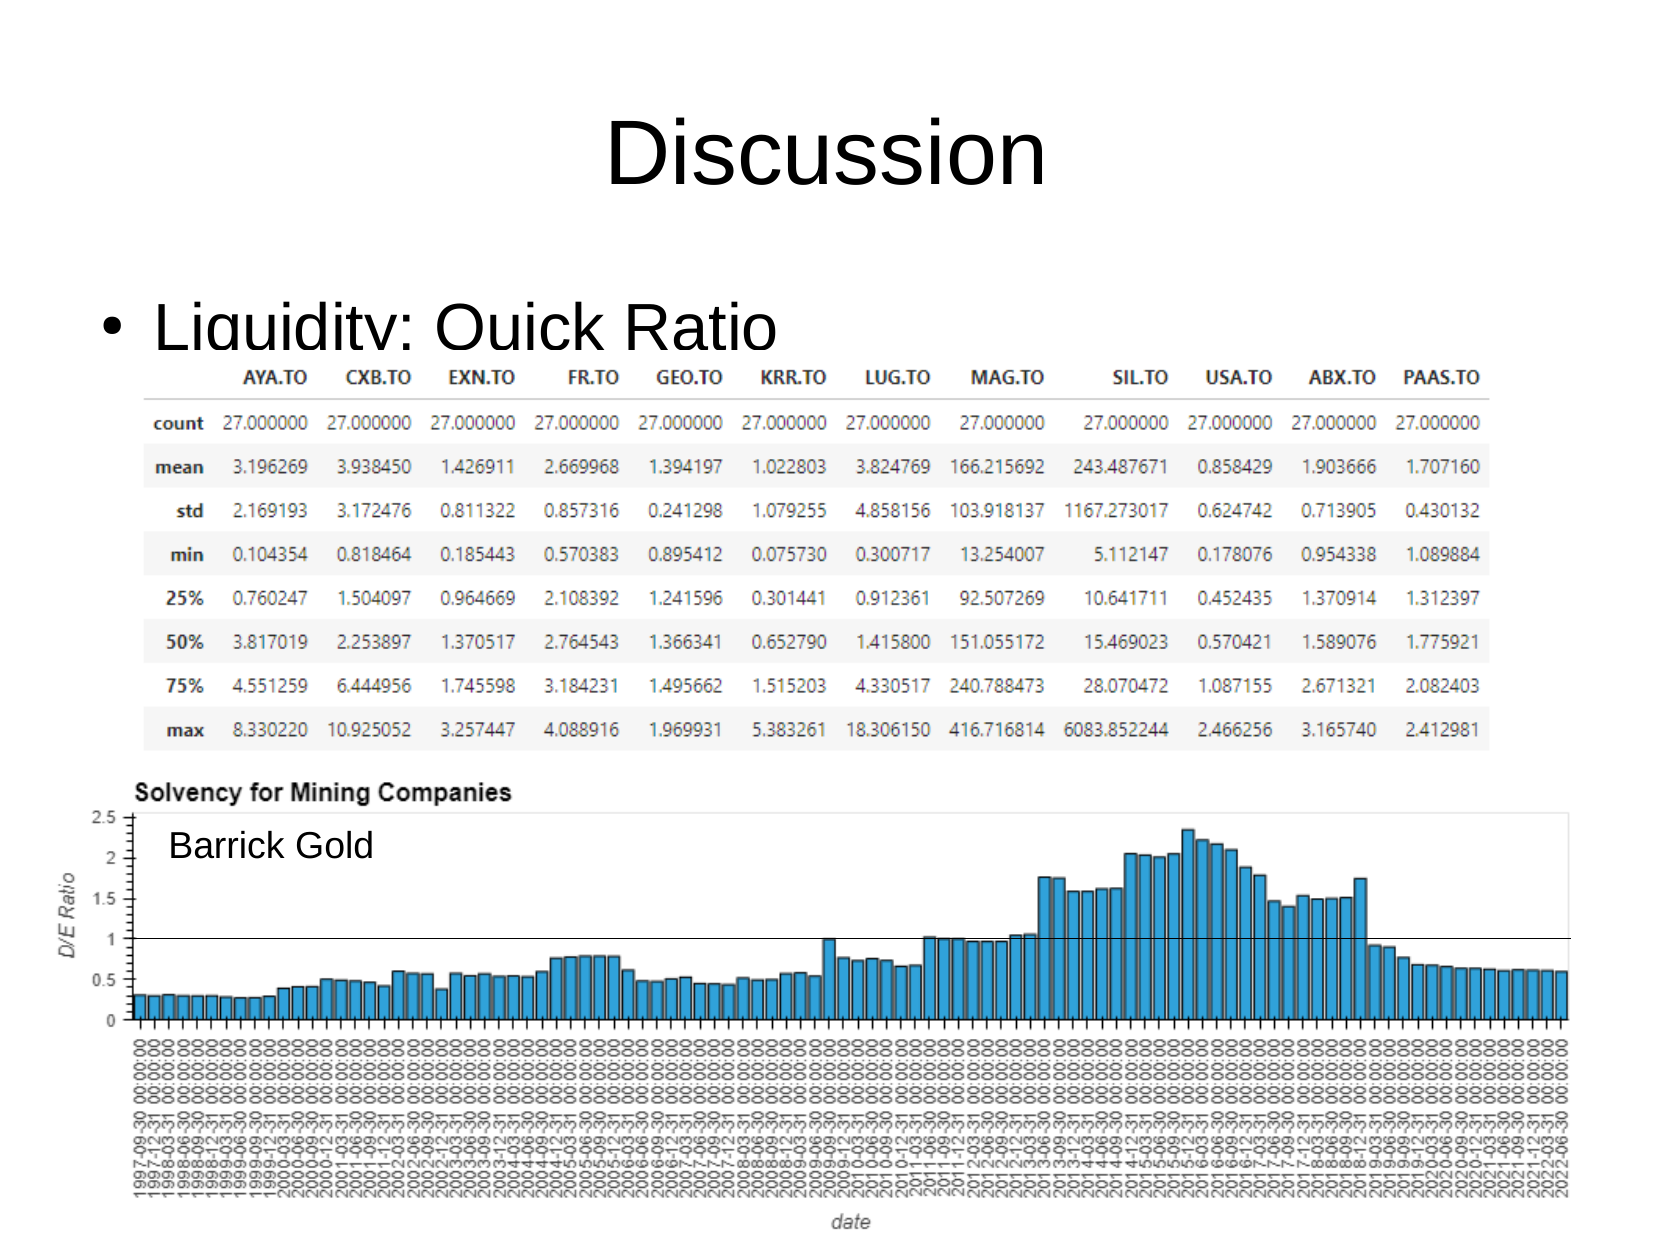

# Discussion
Liquidity: Quick Ratio
Barrick Gold